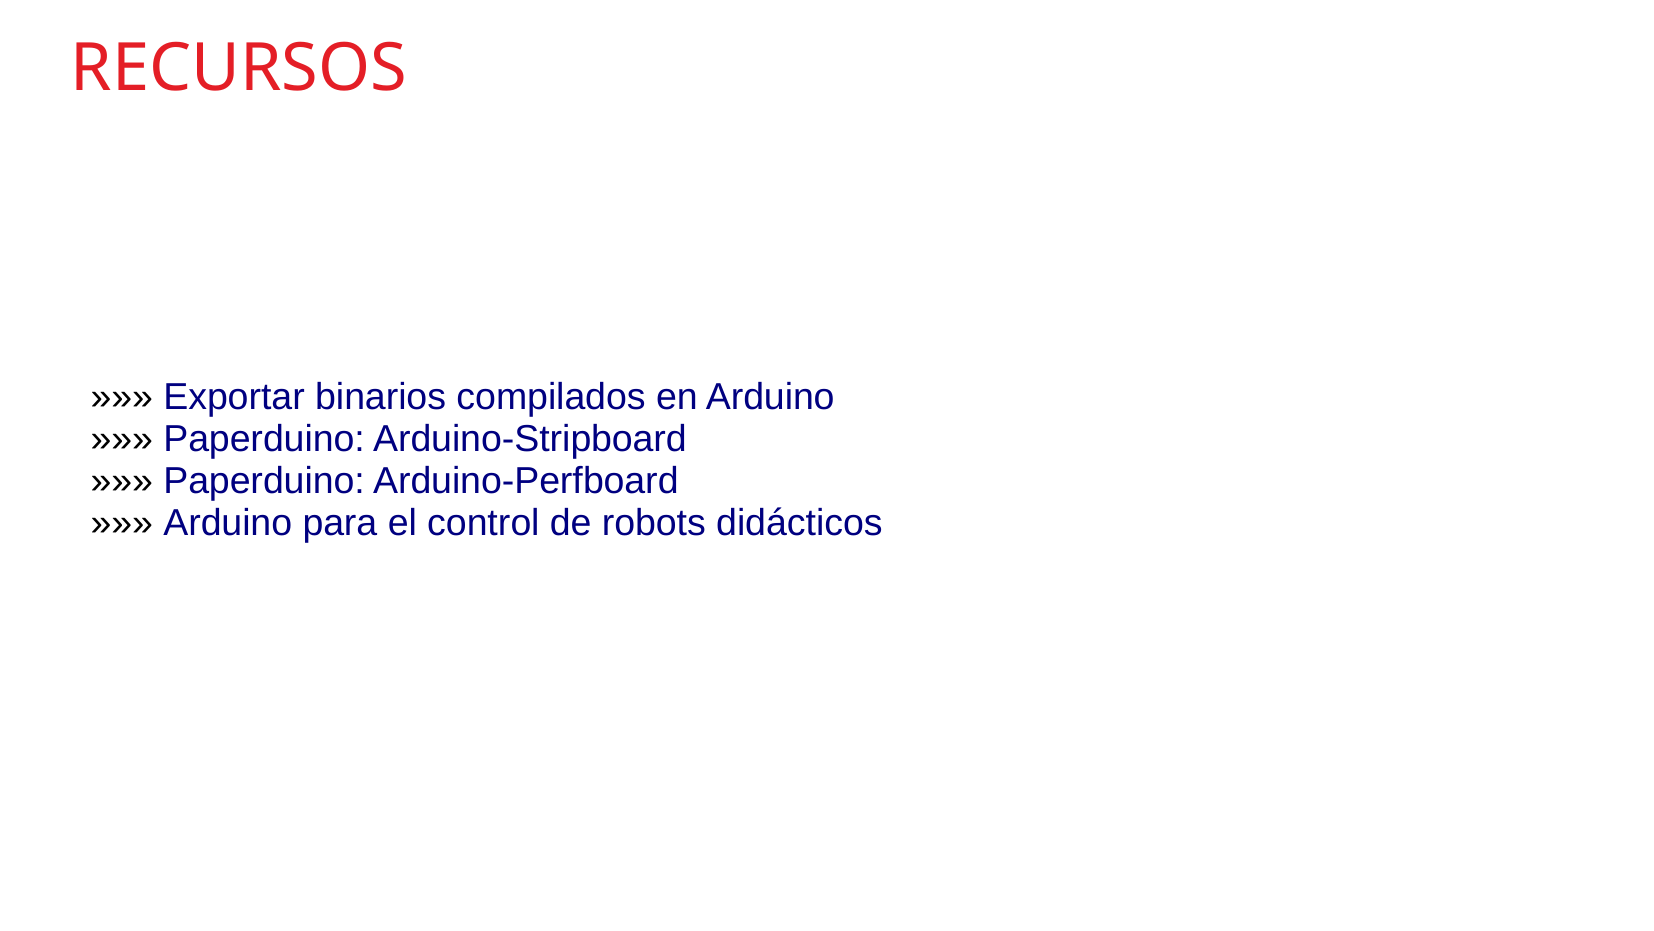

# RECURSOS
»»» Exportar binarios compilados en Arduino
»»» Paperduino: Arduino-Stripboard
»»» Paperduino: Arduino-Perfboard
»»» Arduino para el control de robots didácticos